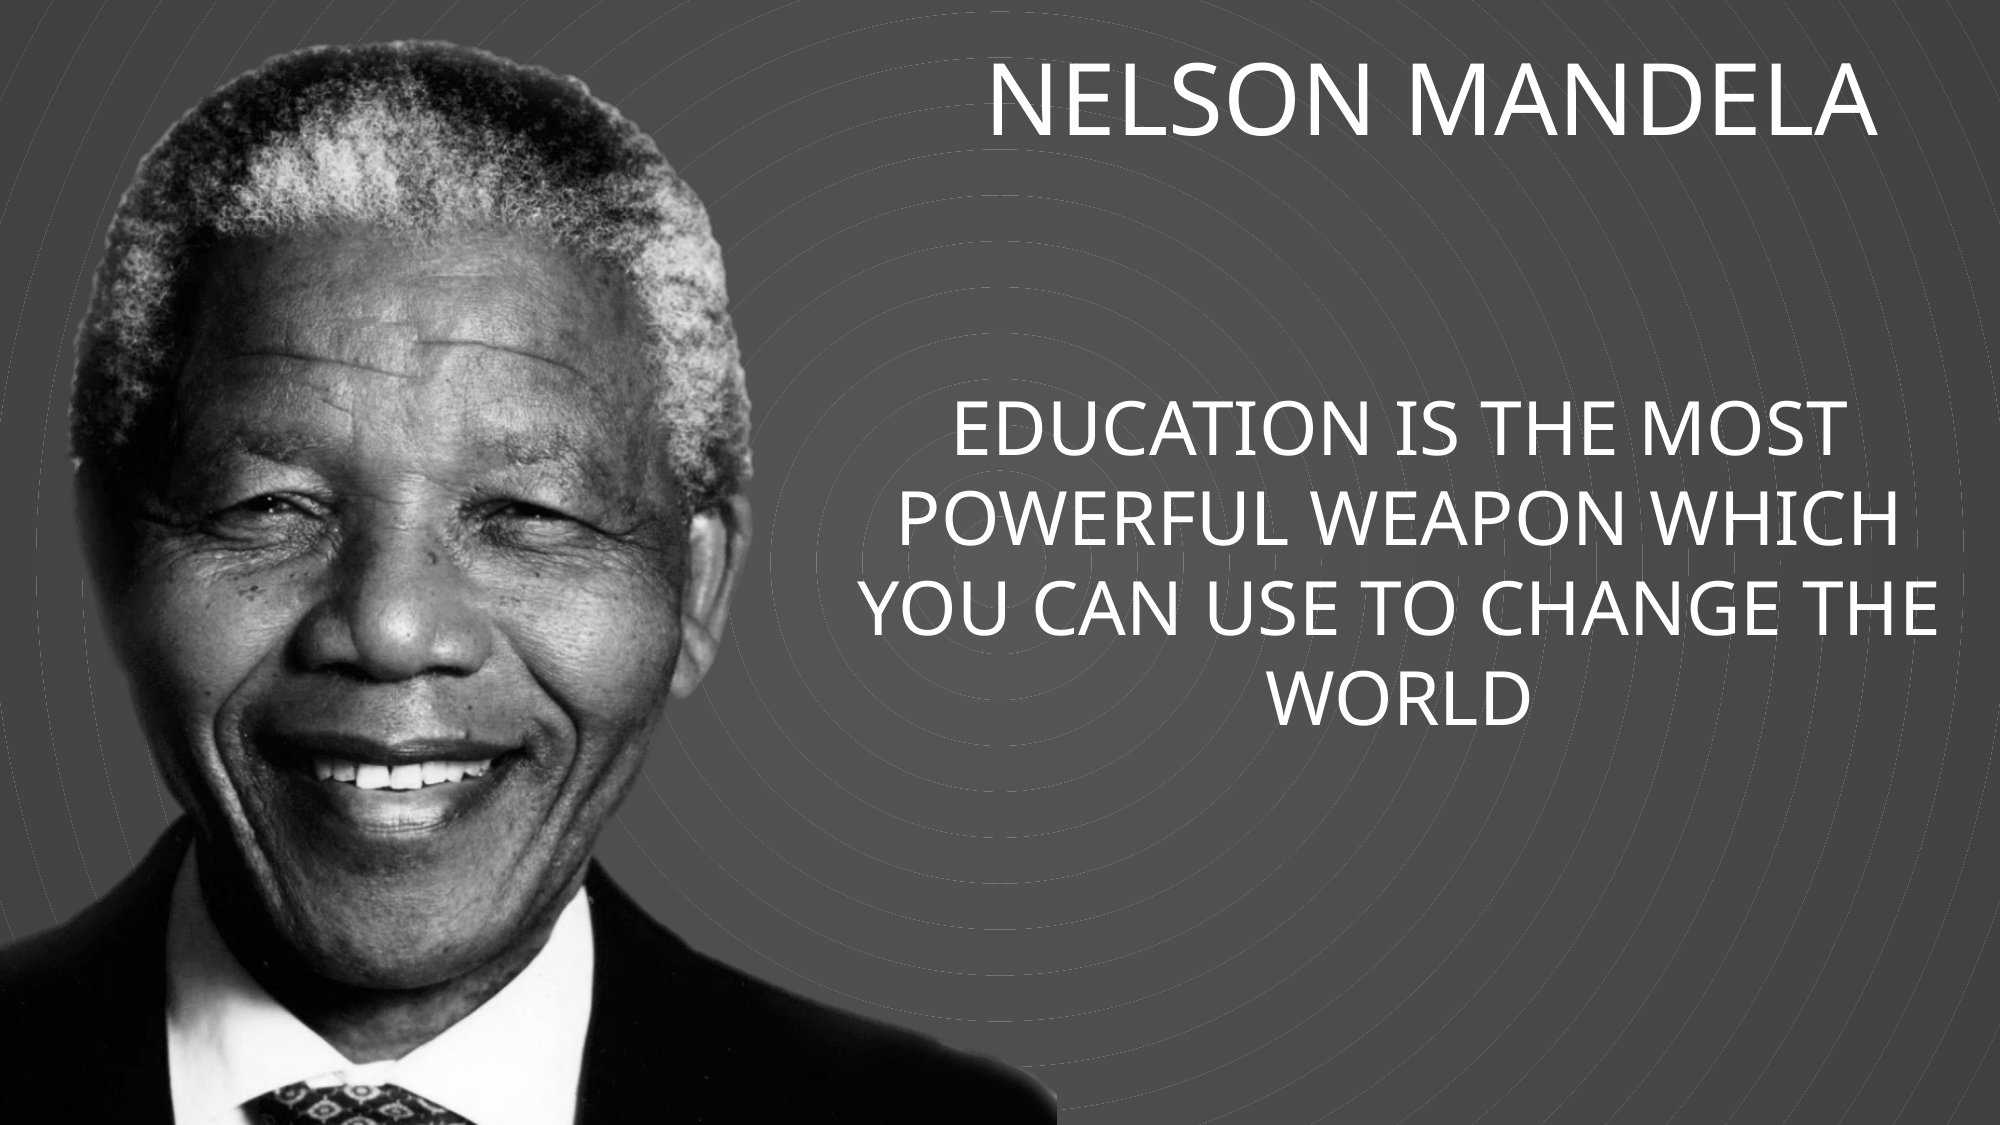

NELSON MANDELA
EDUCATION IS THE MOST POWERFUL WEAPON WHICH YOU CAN USE TO CHANGE THE WORLD